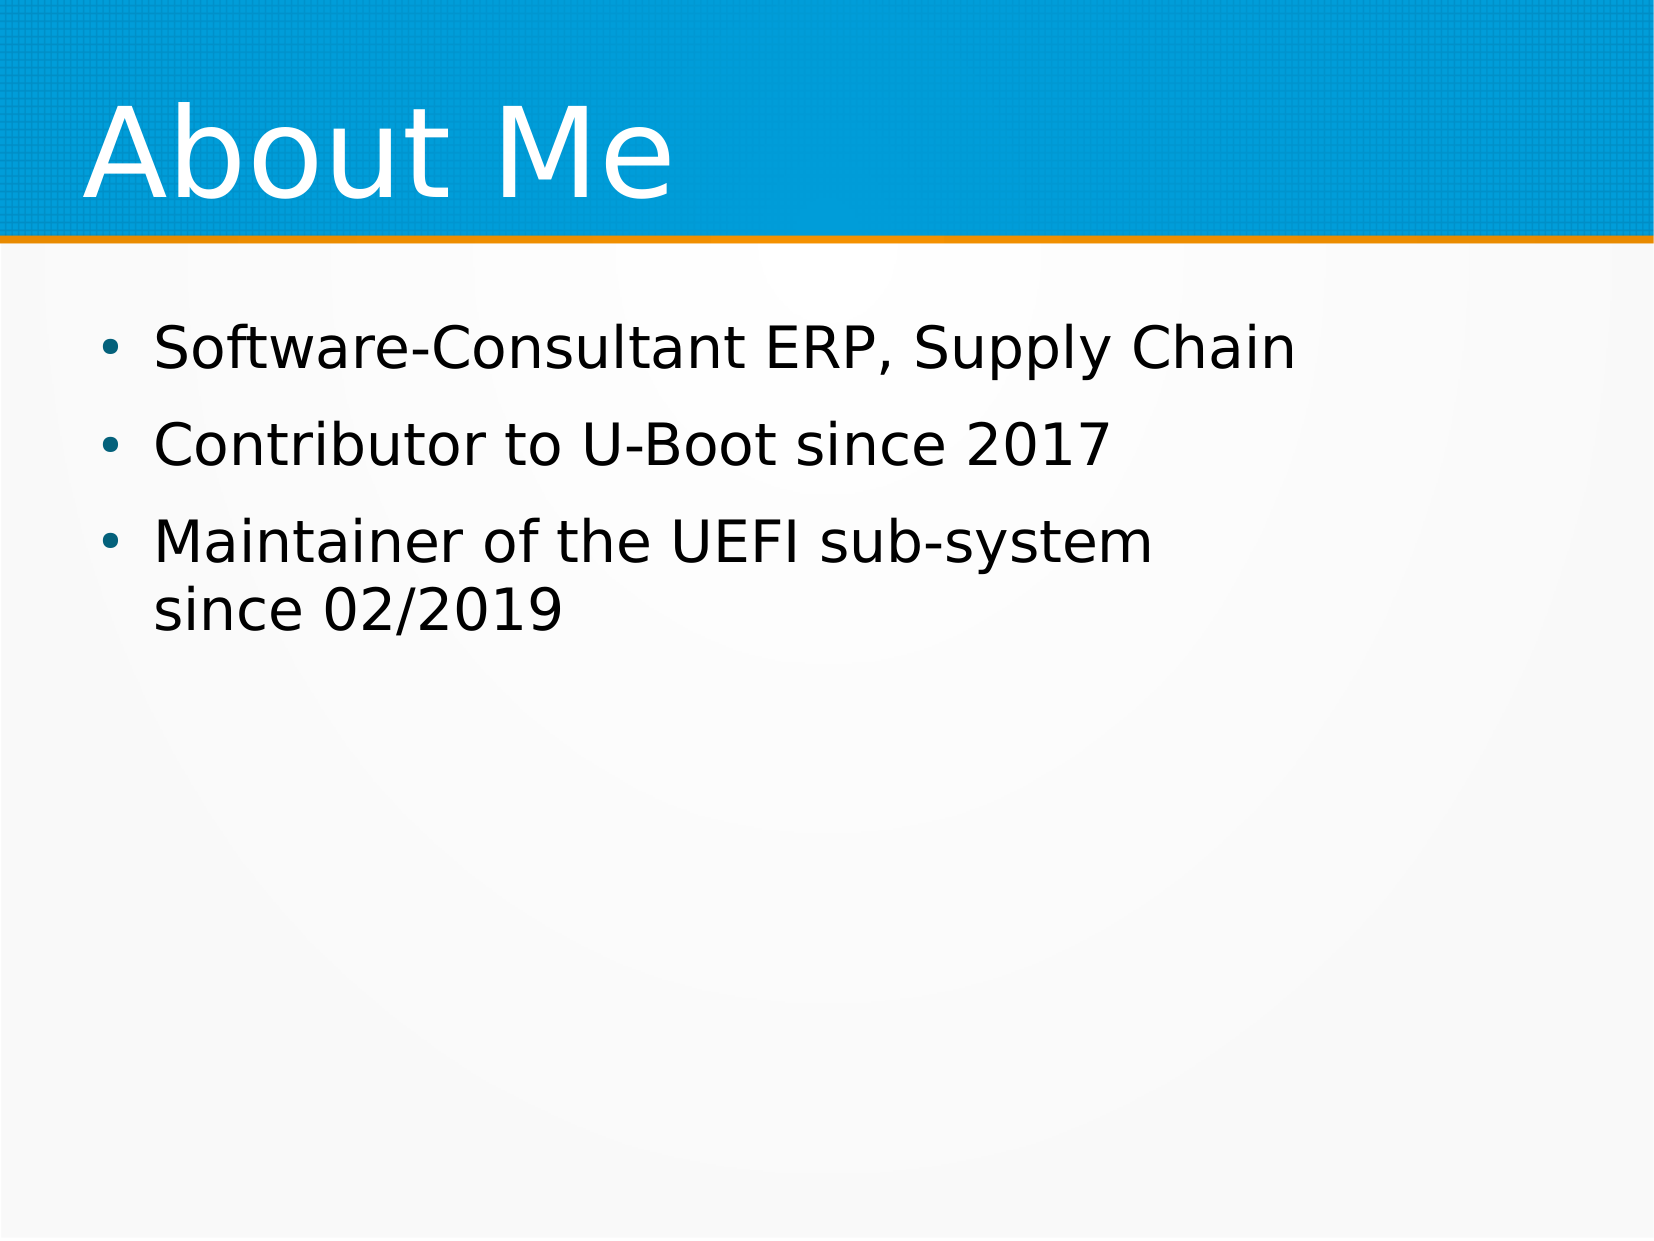

# About Me
Software-Consultant ERP, Supply Chain
Contributor to U-Boot since 2017
Maintainer of the UEFI sub-system
since 02/2019